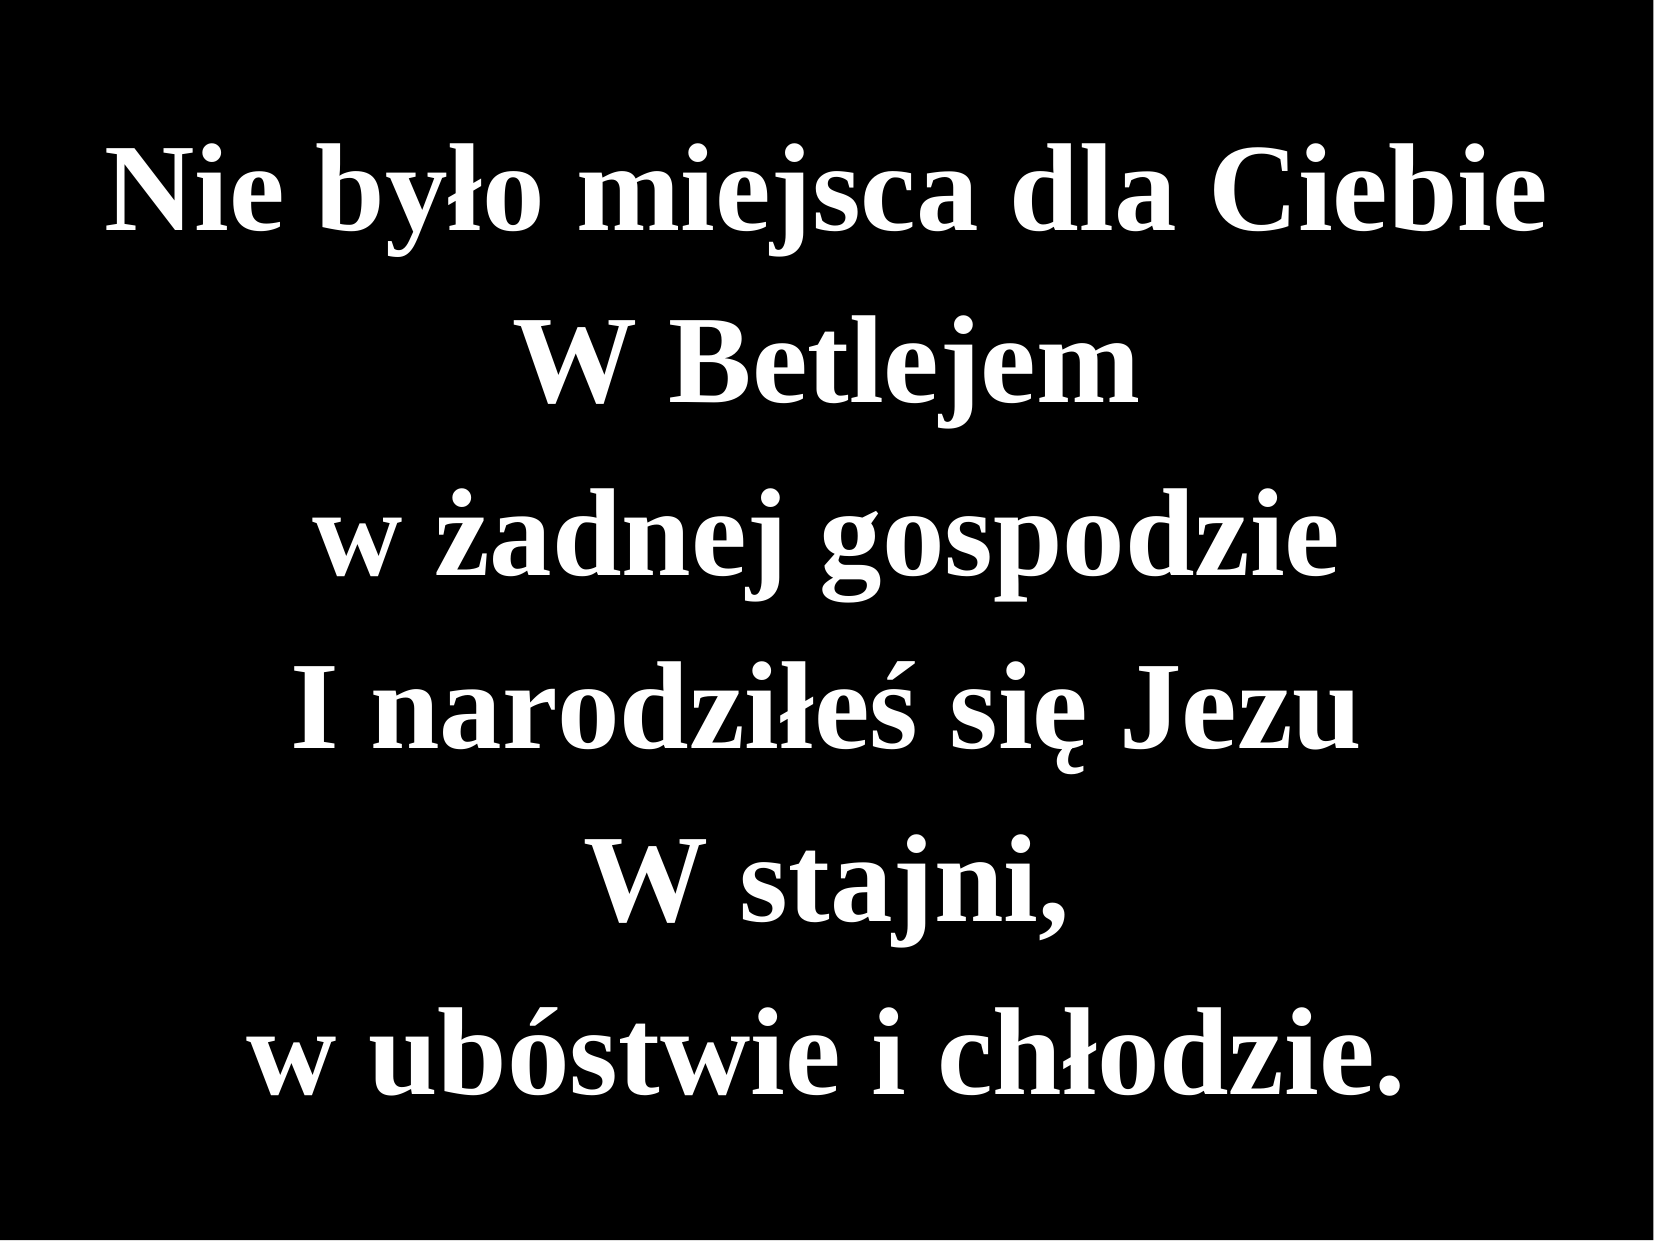

# Nie było miejsca dla Ciebie ppp W Betlejem ppp w żadnej gospodzie ppp I narodziłeś się Jezu ppp W stajni, ppp w ubóstwie i chłodzie.